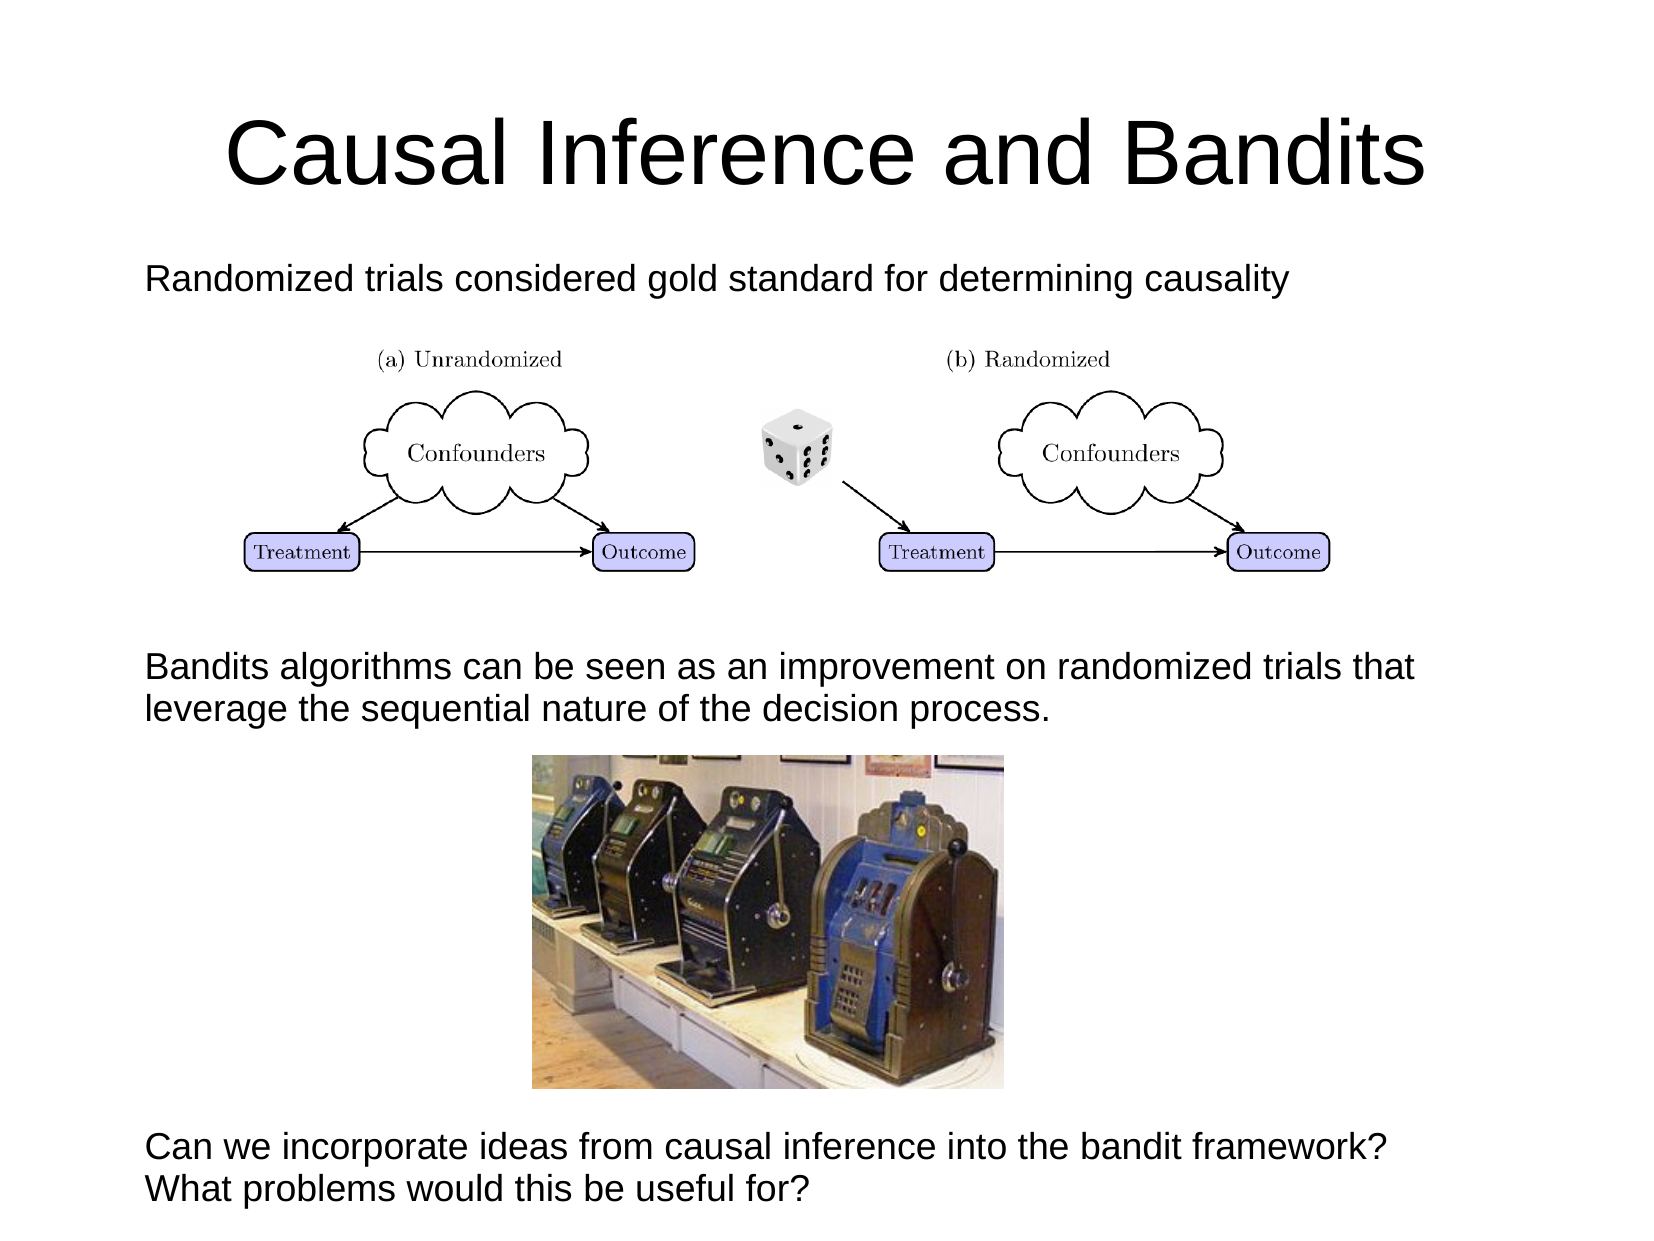

# Causal Inference and Bandits
Randomized trials considered gold standard for determining causality
Bandits algorithms can be seen as an improvement on randomized trials that leverage the sequential nature of the decision process.
Can we incorporate ideas from causal inference into the bandit framework?
What problems would this be useful for?